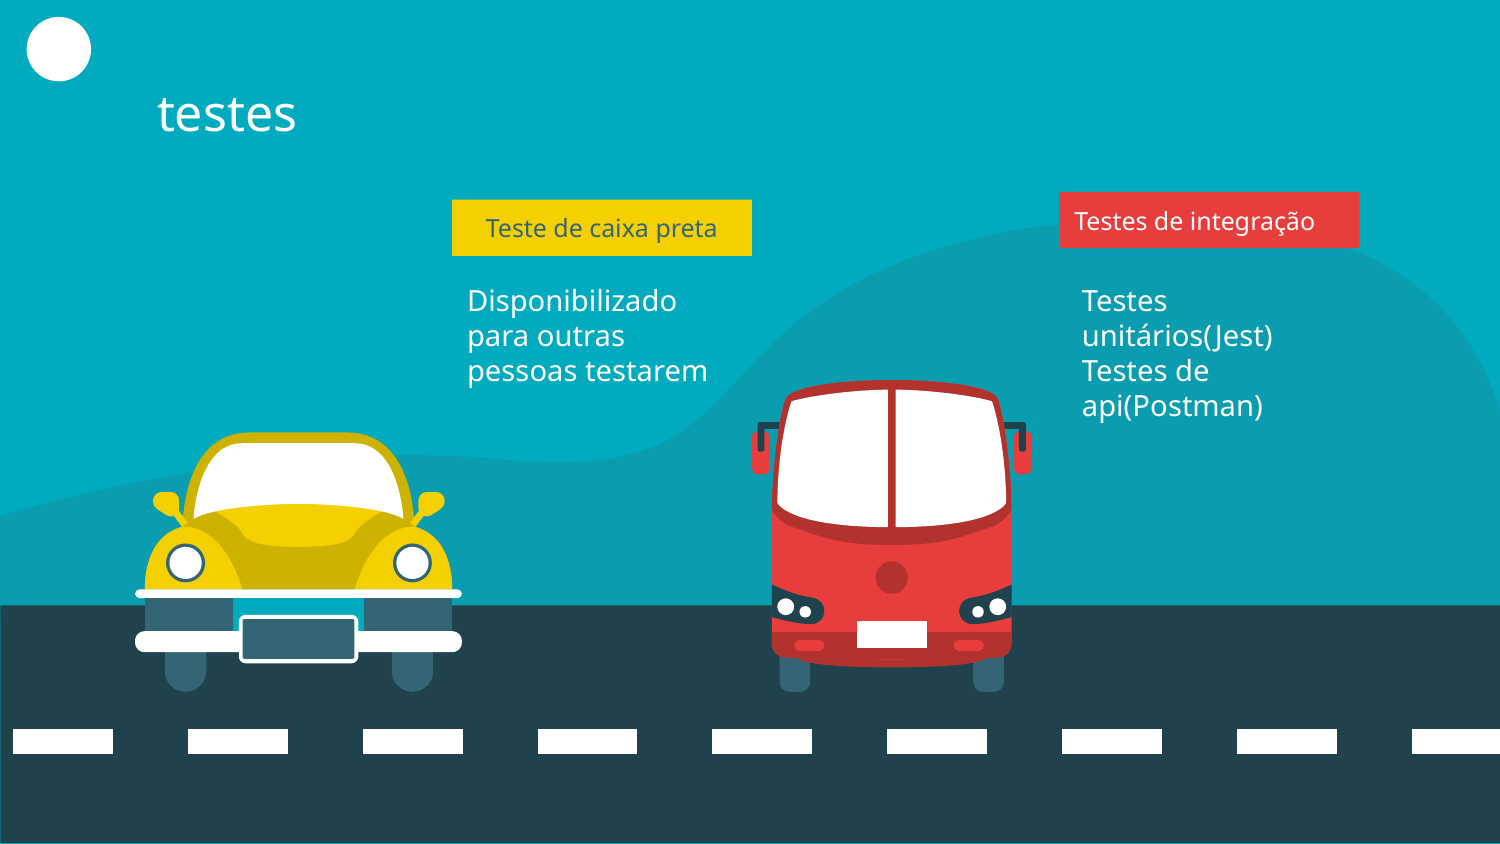

# testes
Testes de integração
Teste de caixa preta
Disponibilizado para outras pessoas testarem
Testes unitários(Jest)
Testes de api(Postman)